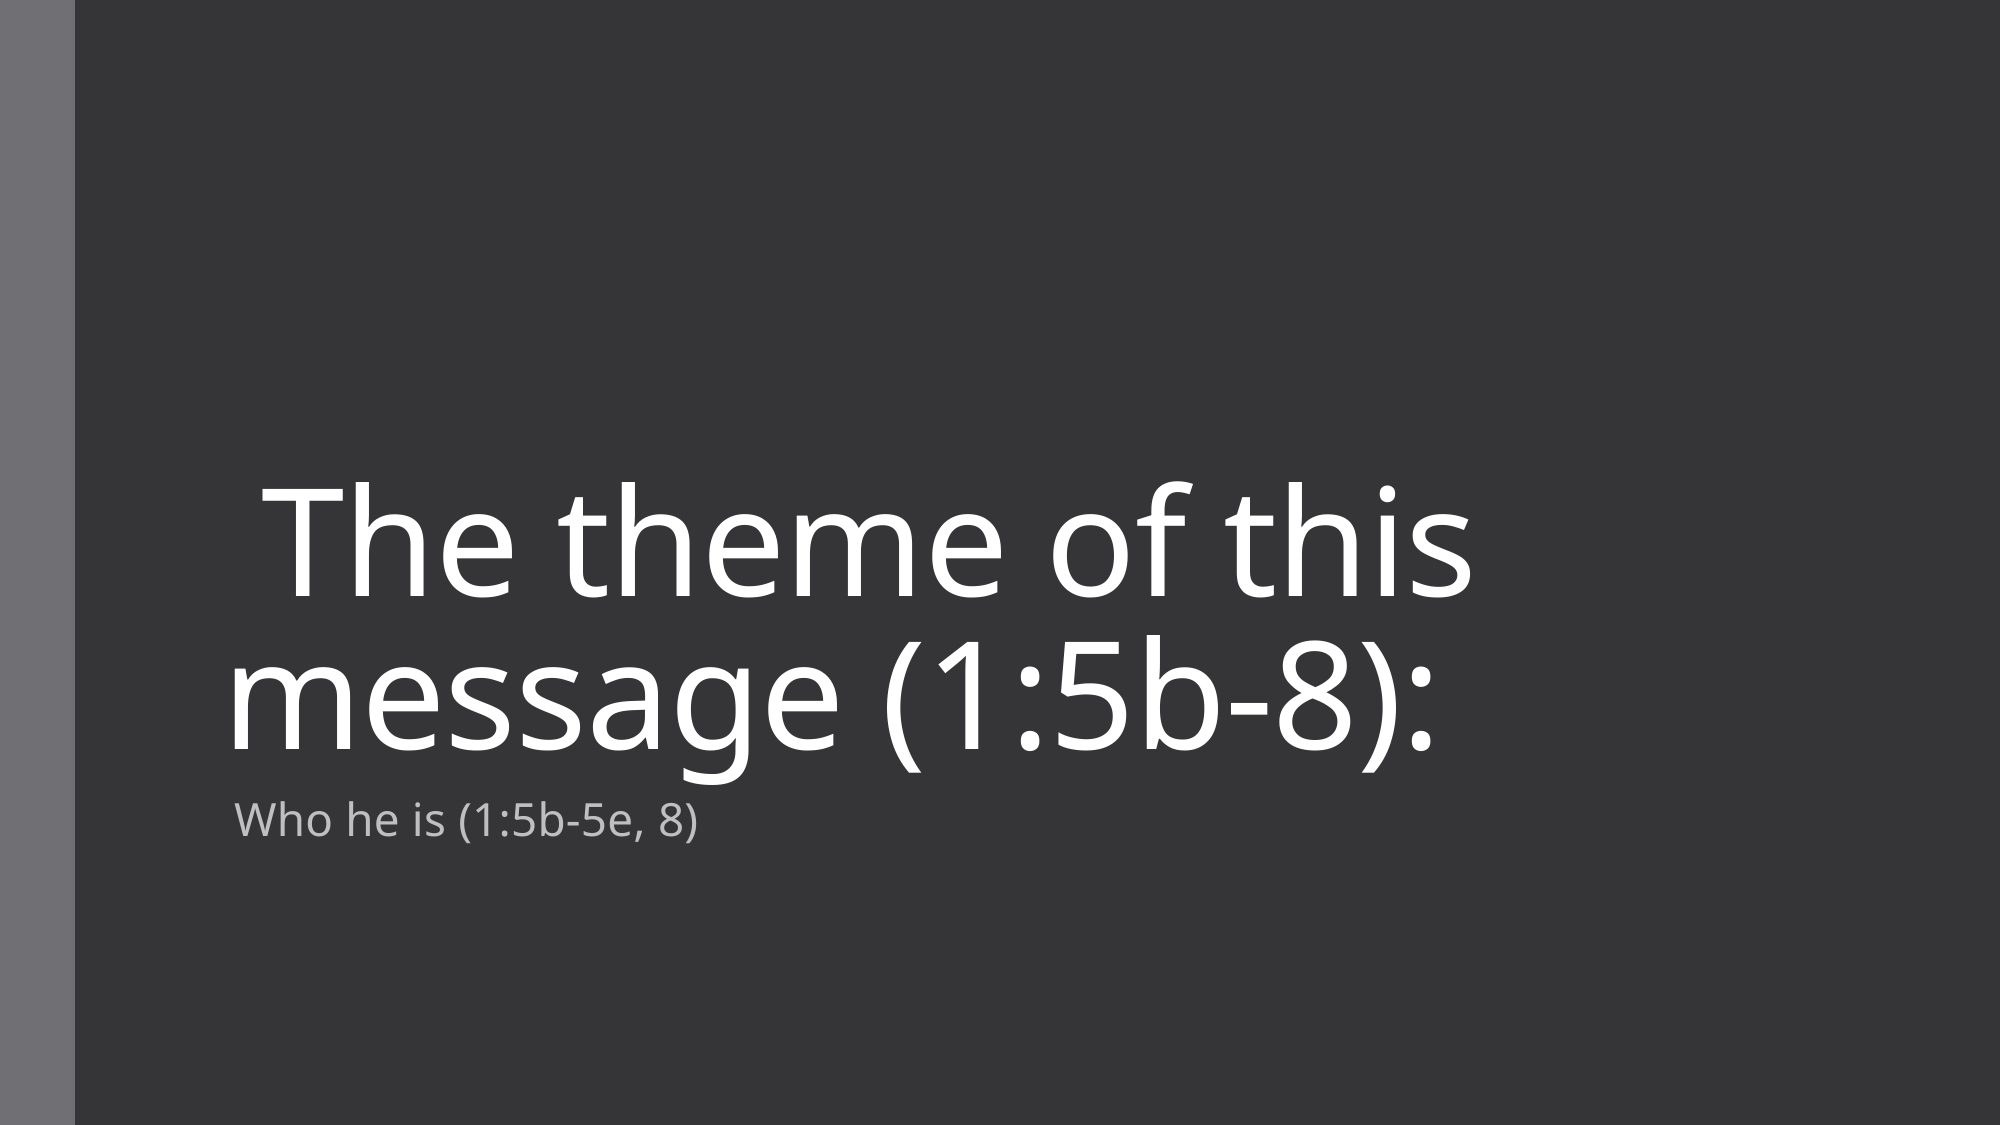

# The theme of this message (1:5b-8):
 Who he is (1:5b-5e, 8)